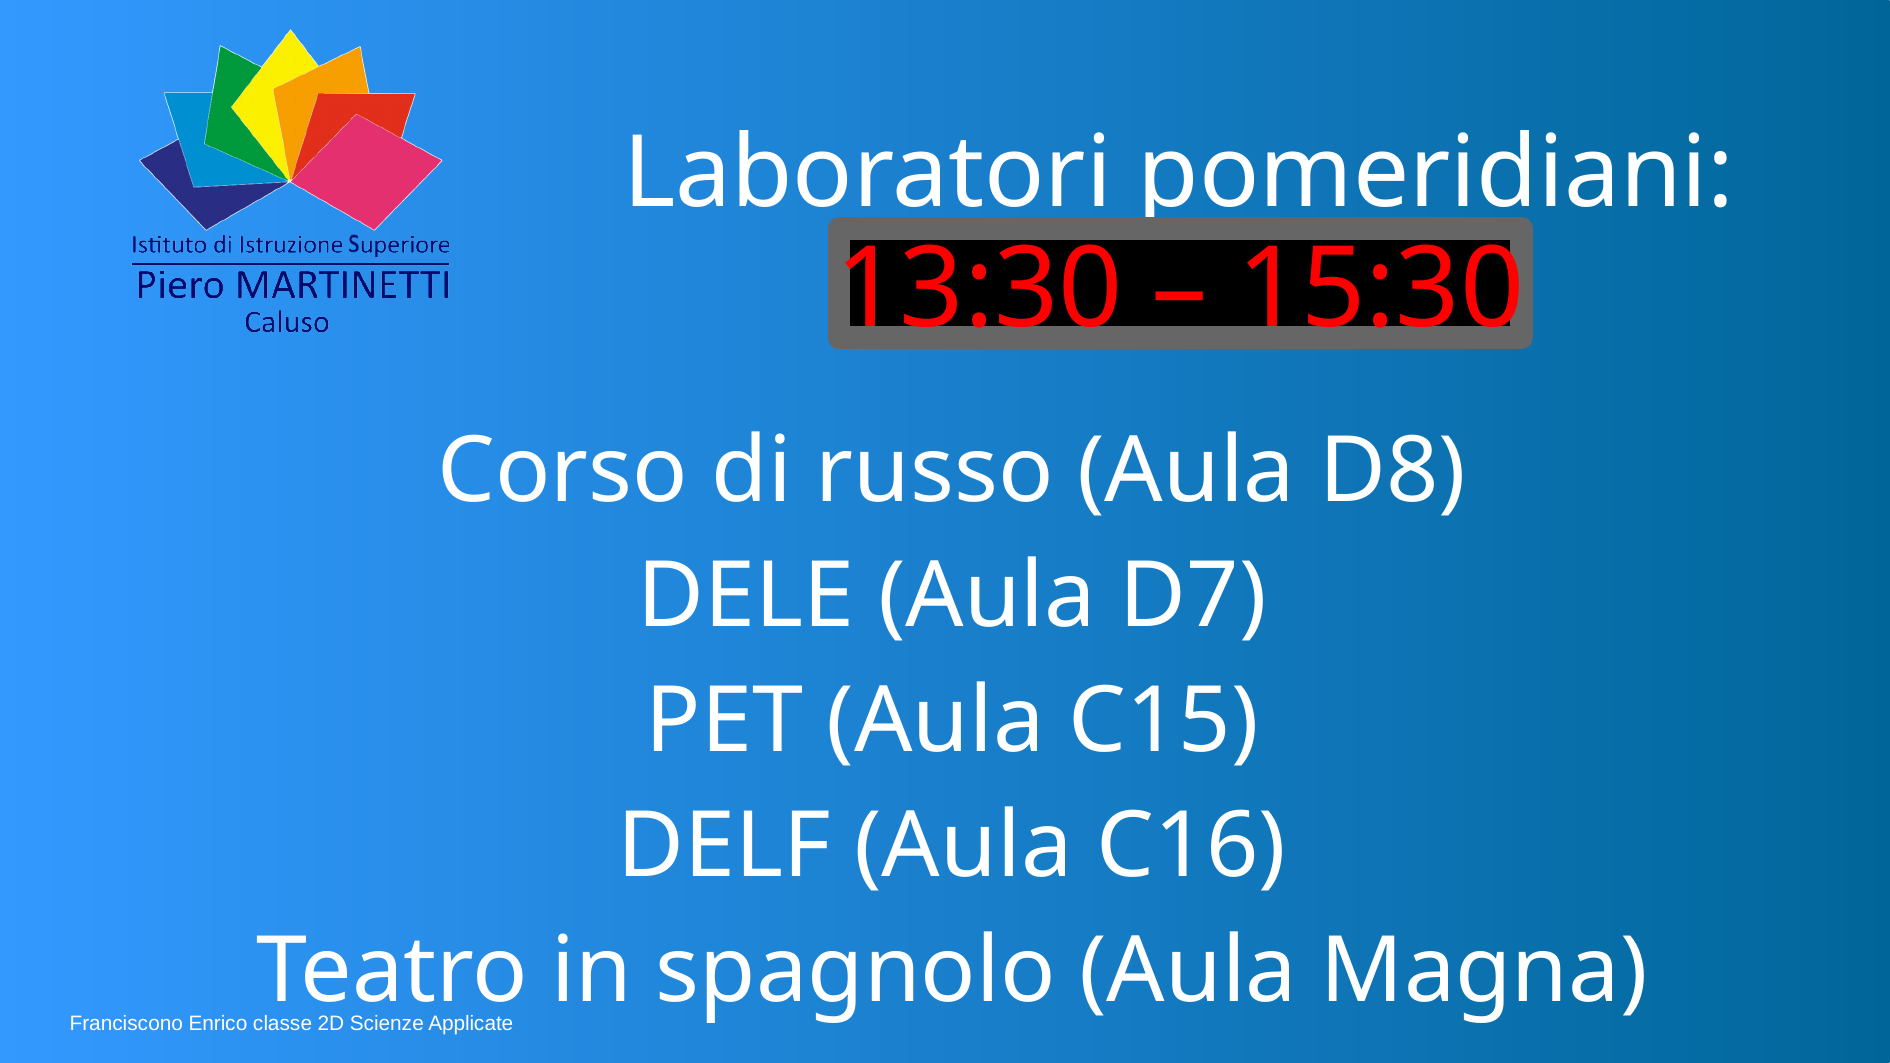

Laboratori pomeridiani:
13:30 – 15:30
Corso di russo (Aula D8)
DELE (Aula D7)
PET (Aula C15)
DELF (Aula C16)
Teatro in spagnolo (Aula Magna)
Franciscono Enrico classe 2D Scienze Applicate